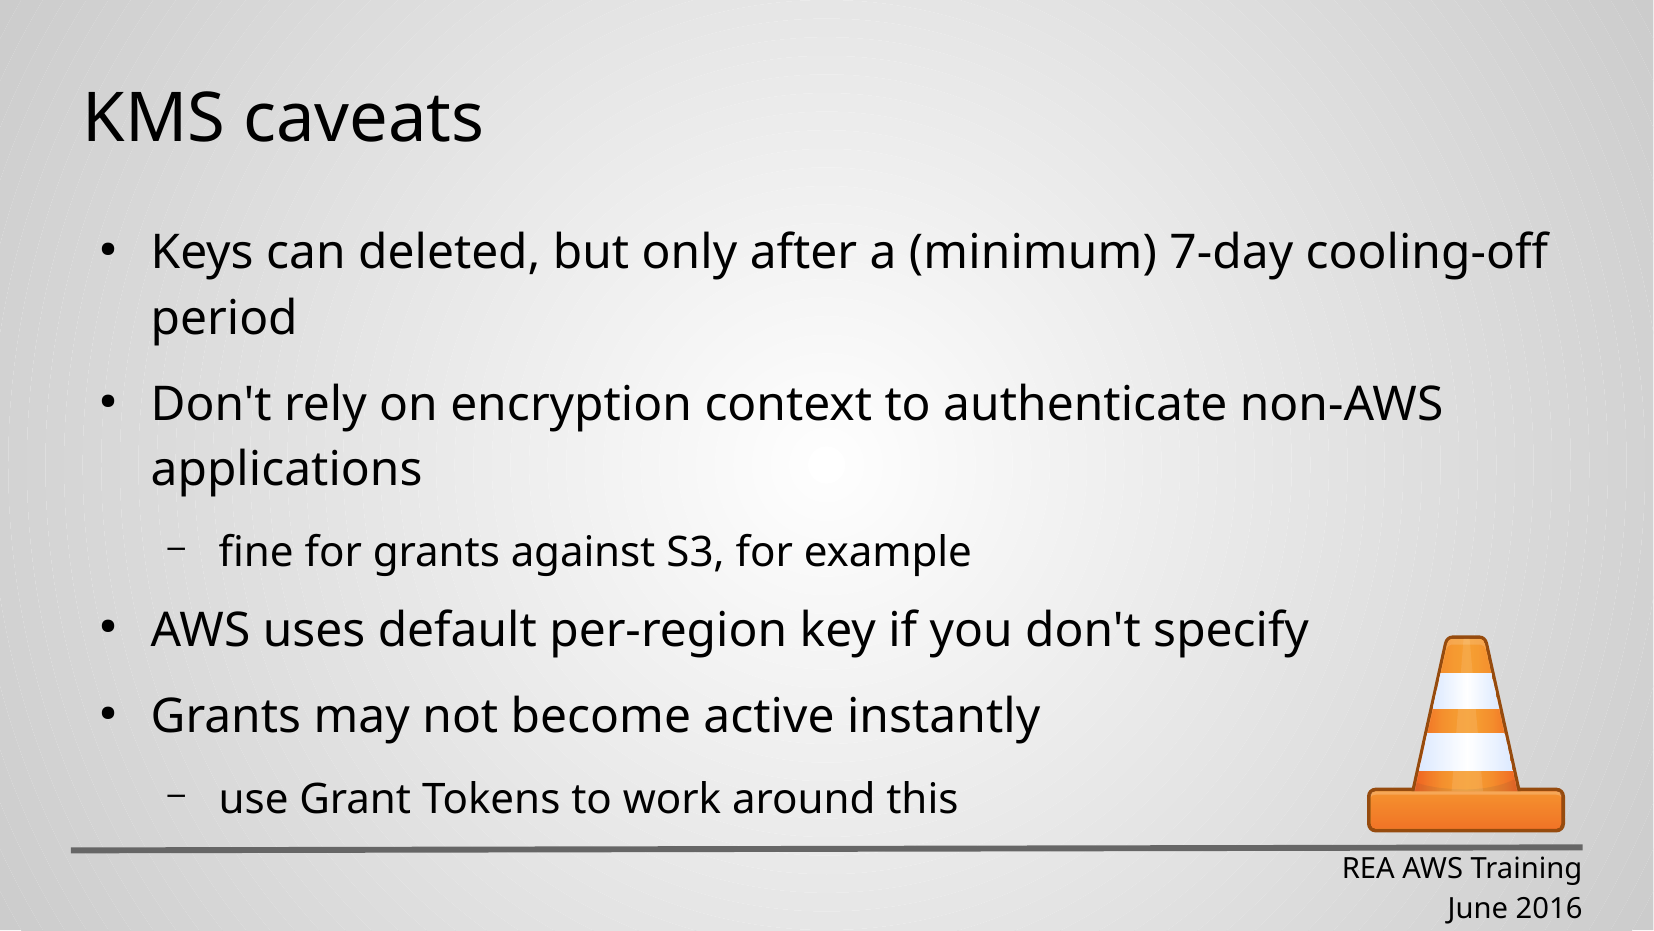

# KMS caveats
Keys can deleted, but only after a (minimum) 7-day cooling-off period
Don't rely on encryption context to authenticate non-AWS applications
fine for grants against S3, for example
AWS uses default per-region key if you don't specify
Grants may not become active instantly
use Grant Tokens to work around this